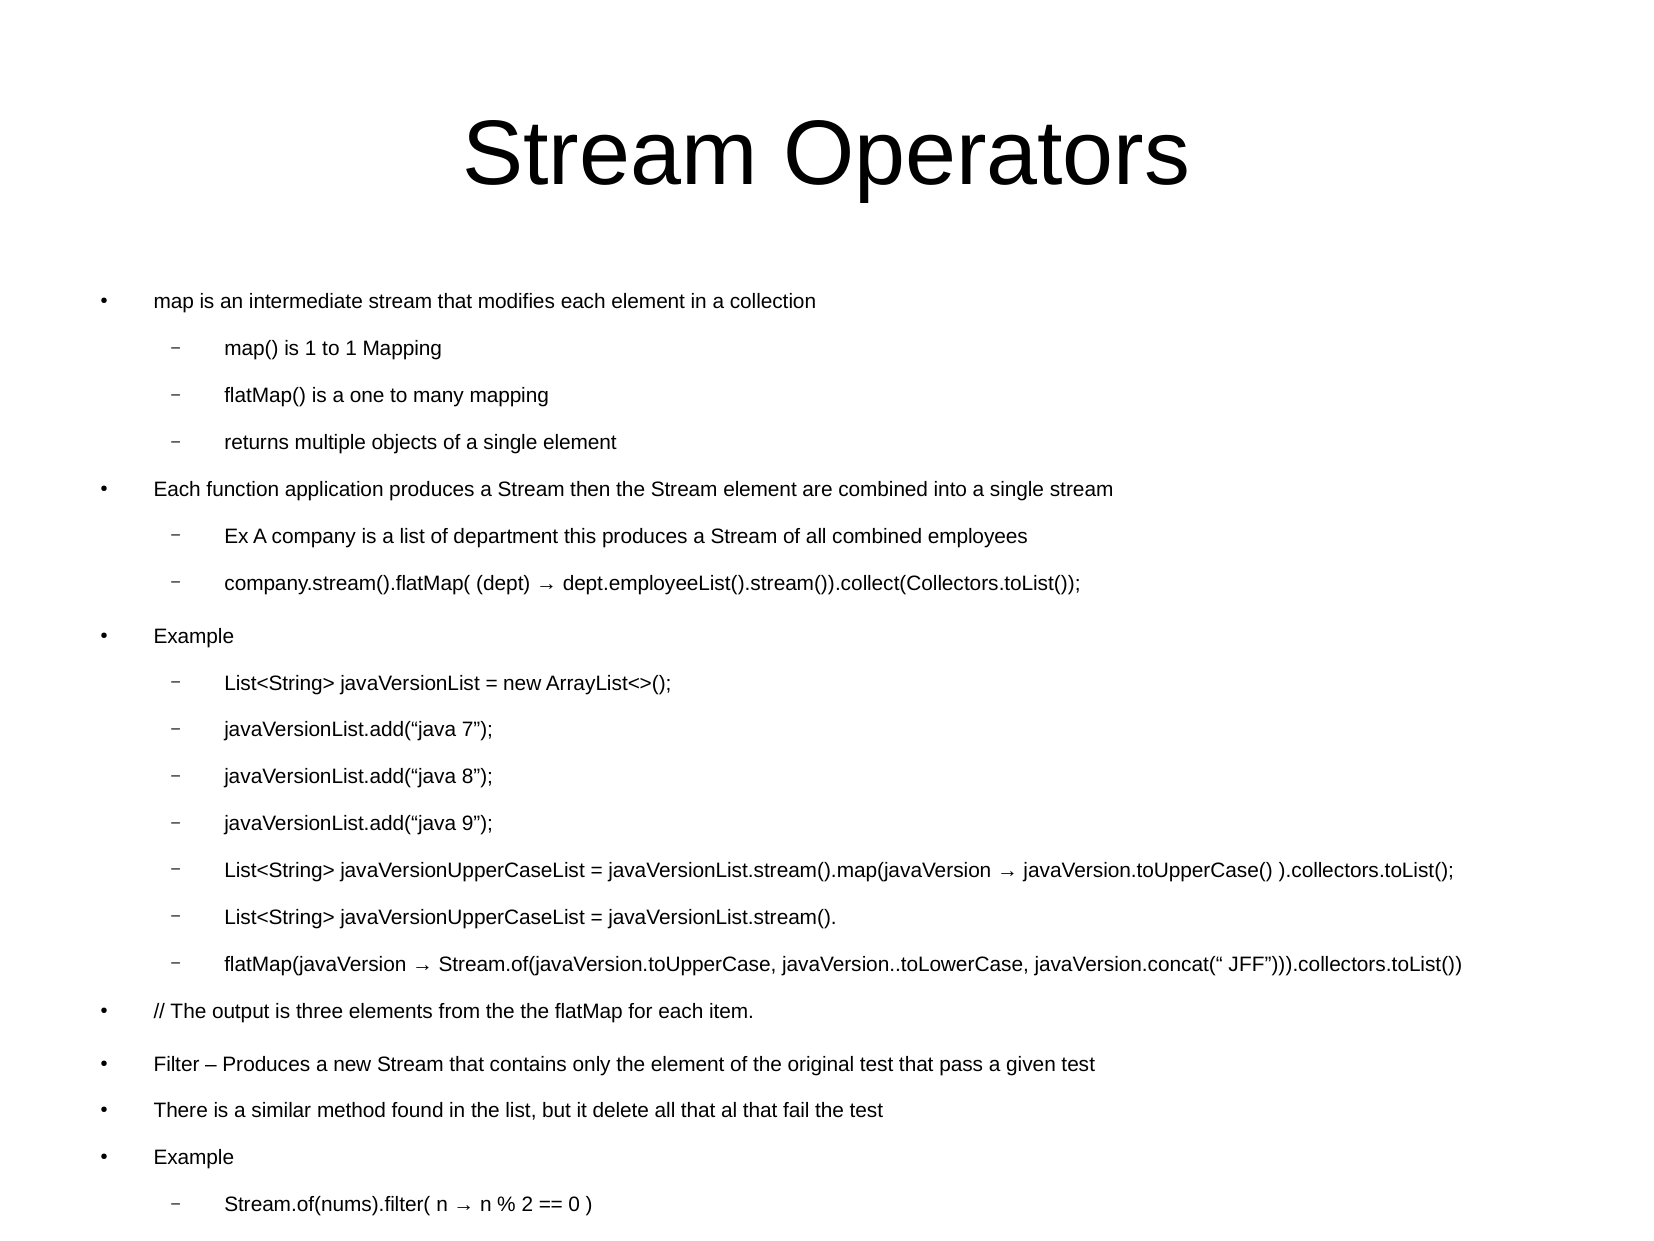

# Stream Operators
map is an intermediate stream that modifies each element in a collection
map() is 1 to 1 Mapping
flatMap() is a one to many mapping
returns multiple objects of a single element
Each function application produces a Stream then the Stream element are combined into a single stream
Ex A company is a list of department this produces a Stream of all combined employees
company.stream().flatMap( (dept) → dept.employeeList().stream()).collect(Collectors.toList());
Example
List<String> javaVersionList = new ArrayList<>();
javaVersionList.add(“java 7”);
javaVersionList.add(“java 8”);
javaVersionList.add(“java 9”);
List<String> javaVersionUpperCaseList = javaVersionList.stream().map(javaVersion → javaVersion.toUpperCase() ).collectors.toList();
List<String> javaVersionUpperCaseList = javaVersionList.stream().
flatMap(javaVersion → Stream.of(javaVersion.toUpperCase, javaVersion..toLowerCase, javaVersion.concat(“ JFF”))).collectors.toList())
// The output is three elements from the the flatMap for each item.
Filter – Produces a new Stream that contains only the element of the original test that pass a given test
There is a similar method found in the list, but it delete all that al that fail the test
Example
Stream.of(nums).filter( n → n % 2 == 0 )